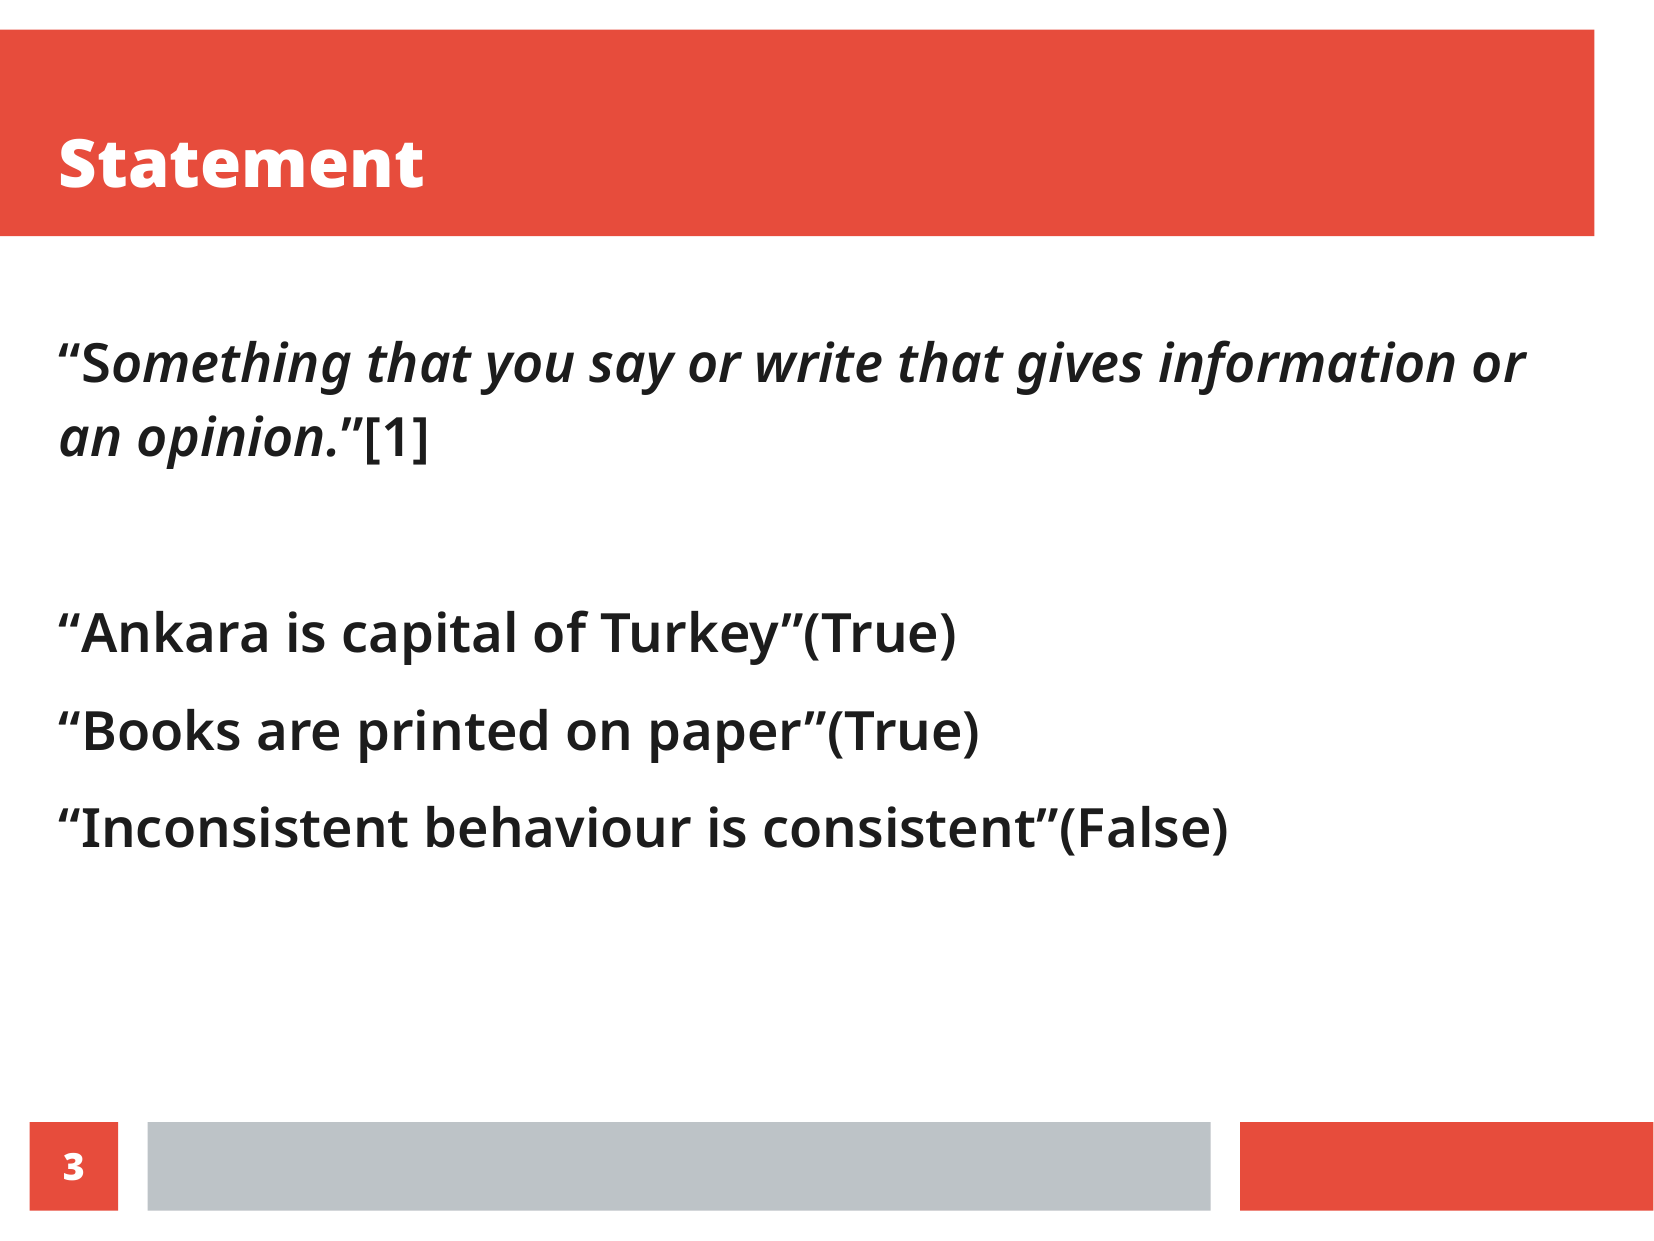

# Statement
“Something that you say or write that gives information or an opinion.”[1]
“Ankara is capital of Turkey”(True)
“Books are printed on paper”(True)
“Inconsistent behaviour is consistent”(False)
3